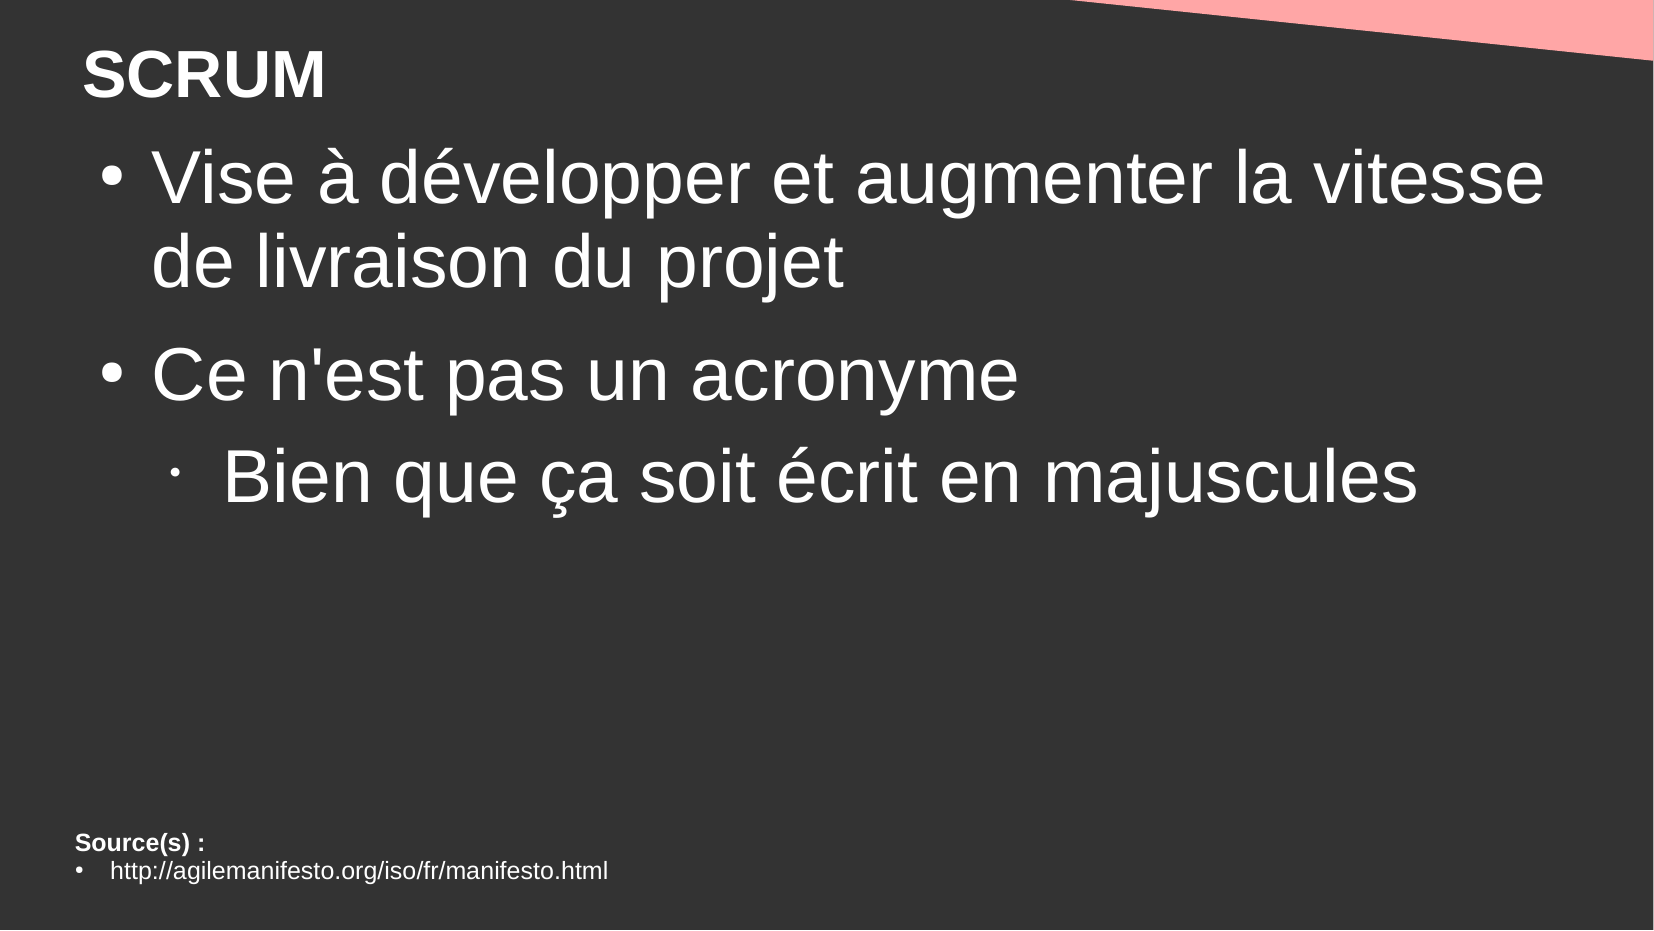

# SCRUM
Vise à développer et augmenter la vitesse de livraison du projet
Ce n'est pas un acronyme
Bien que ça soit écrit en majuscules
Source(s) :
http://agilemanifesto.org/iso/fr/manifesto.html